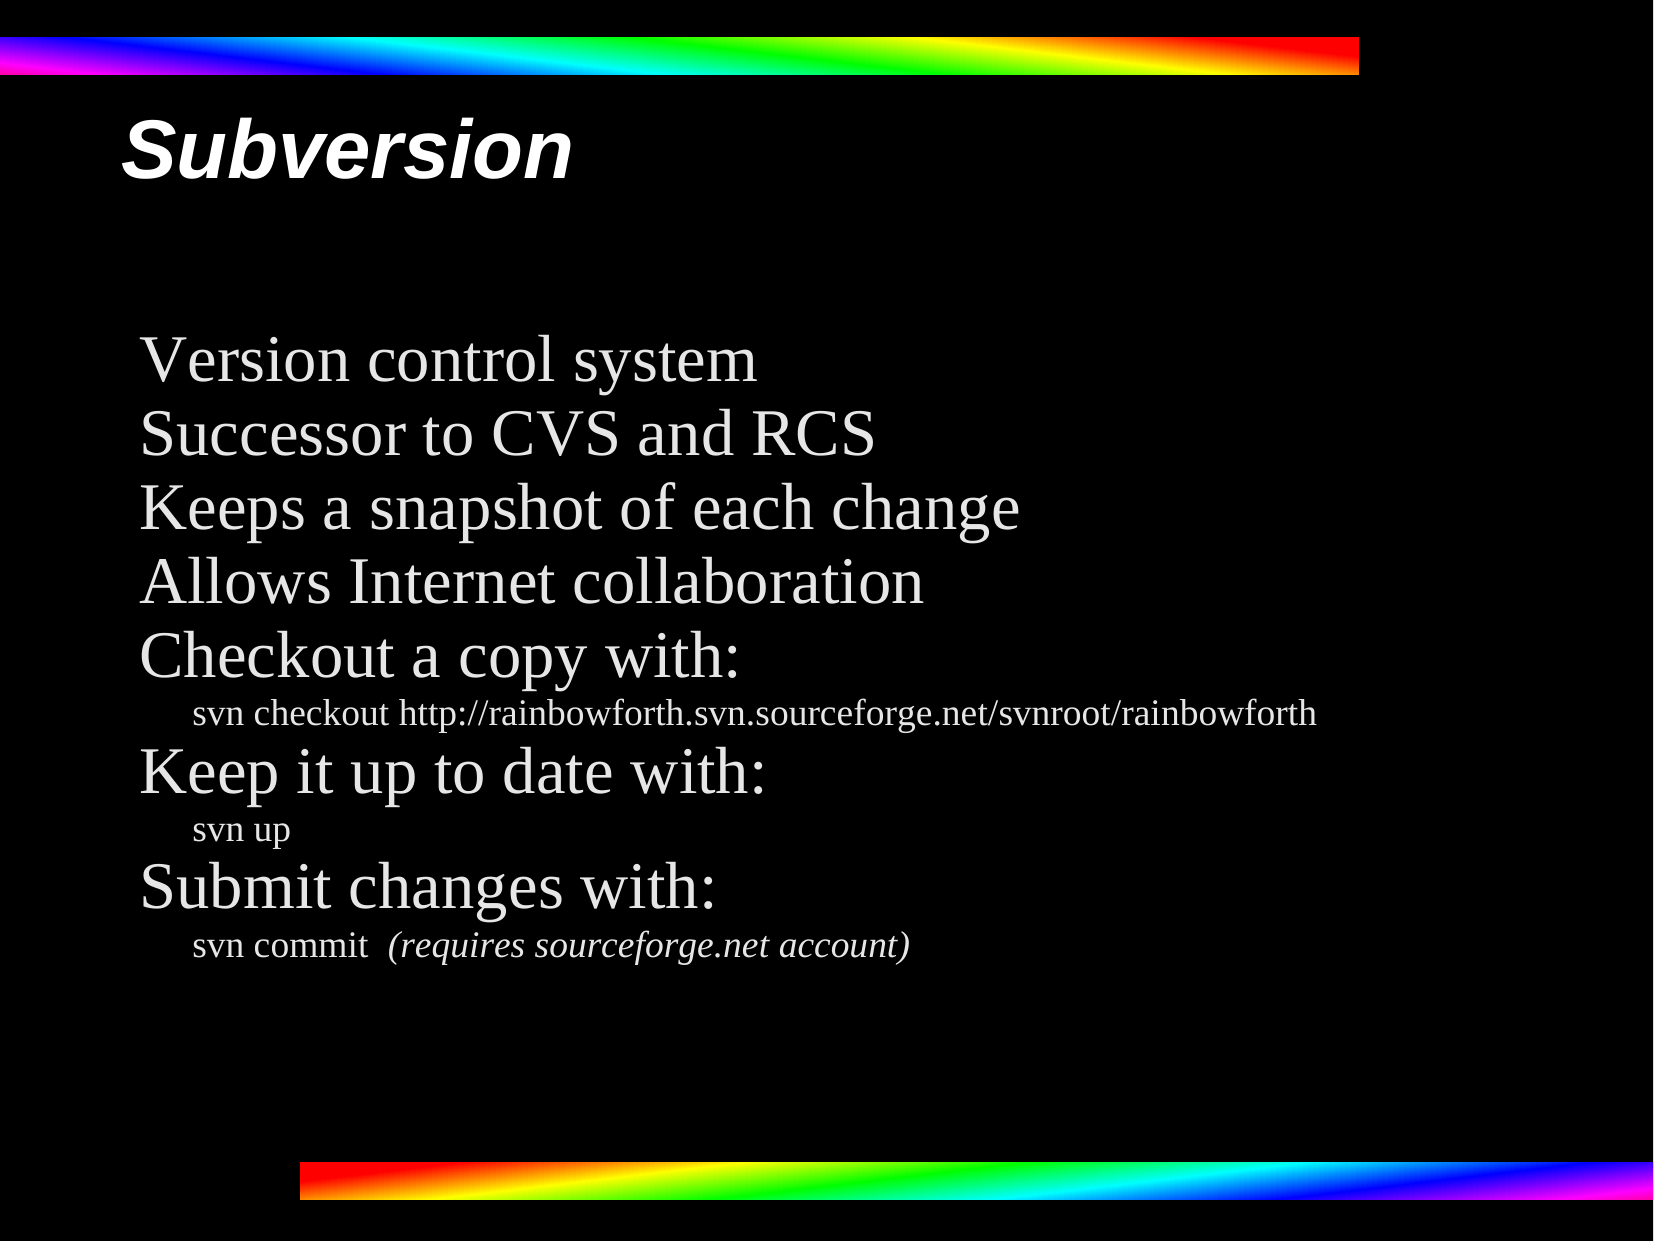

# Subversion
Version control system
Successor to CVS and RCS
Keeps a snapshot of each change
Allows Internet collaboration
Checkout a copy with:
svn checkout http://rainbowforth.svn.sourceforge.net/svnroot/rainbowforth
Keep it up to date with:
svn up
Submit changes with:
svn commit (requires sourceforge.net account)